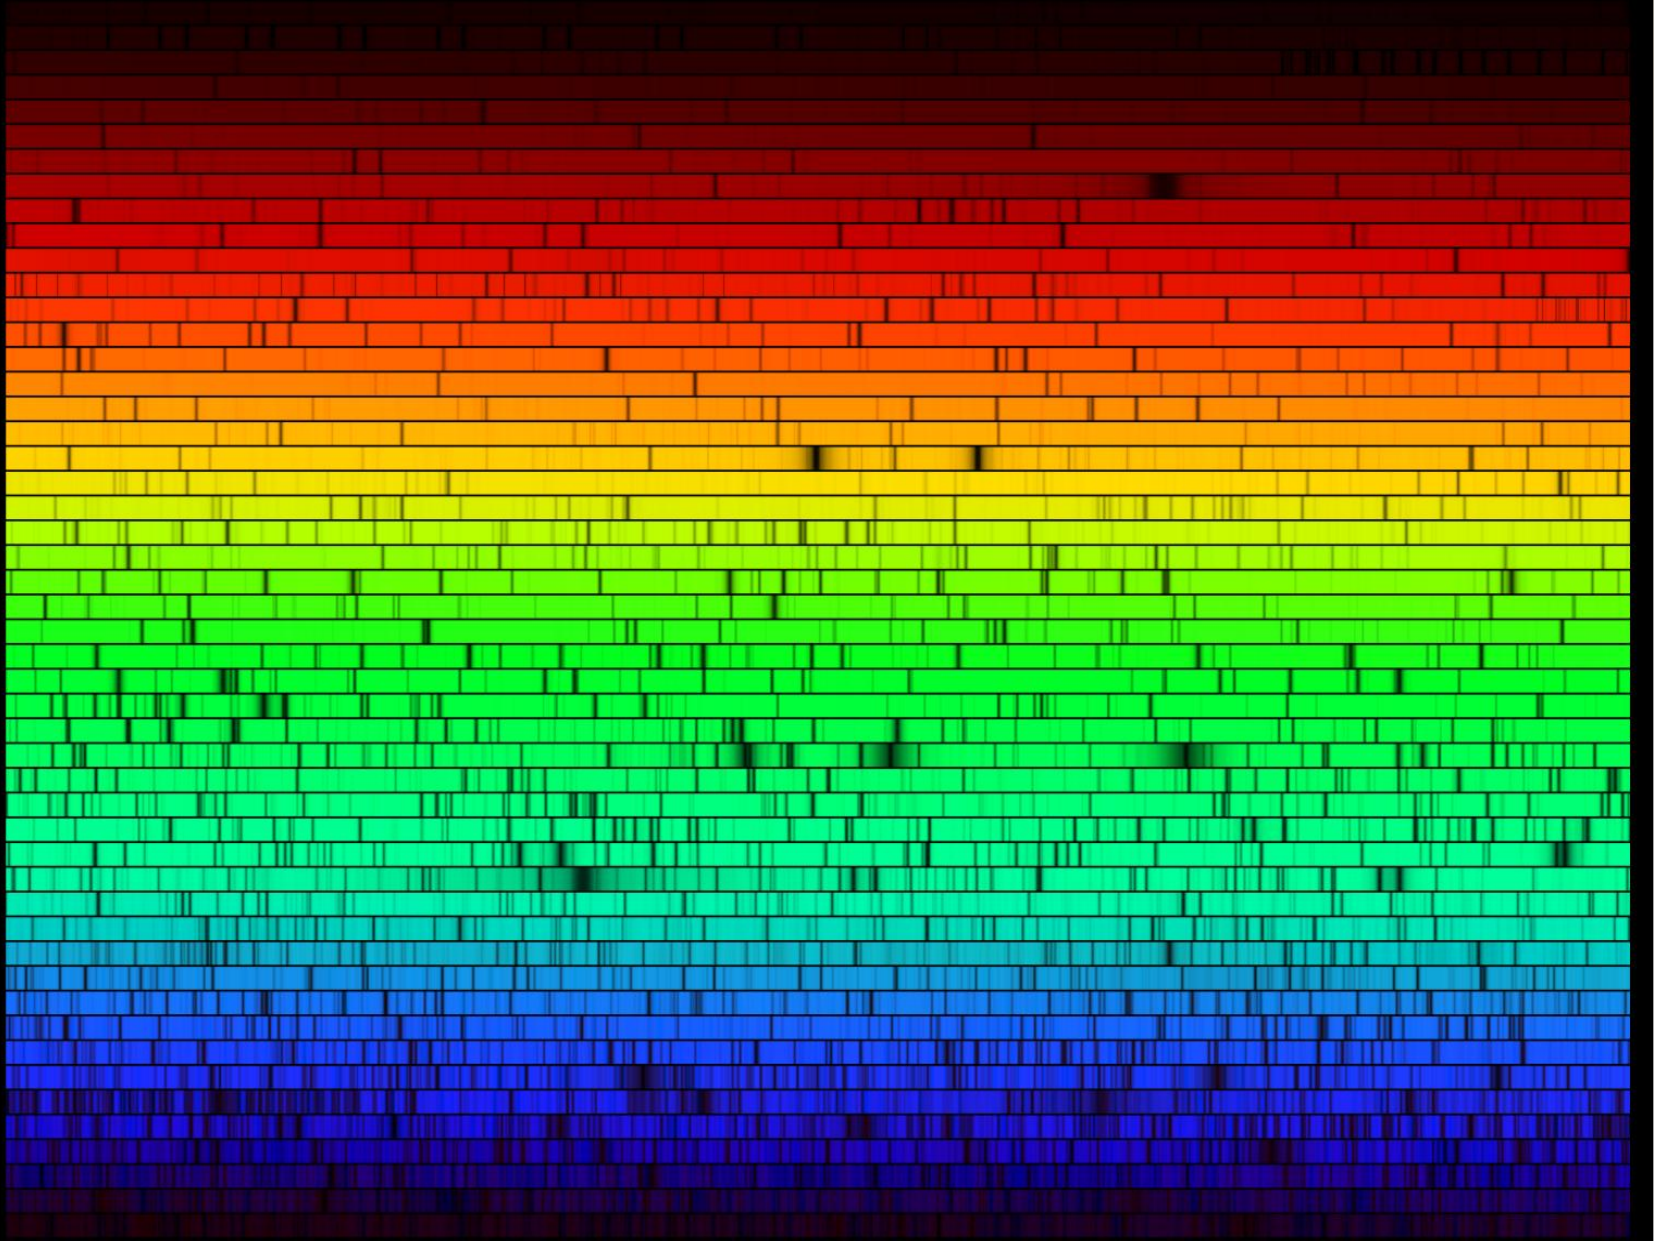

23 Mar 2013
L. Nuñez - H. Asorey - Físca para Todos
22